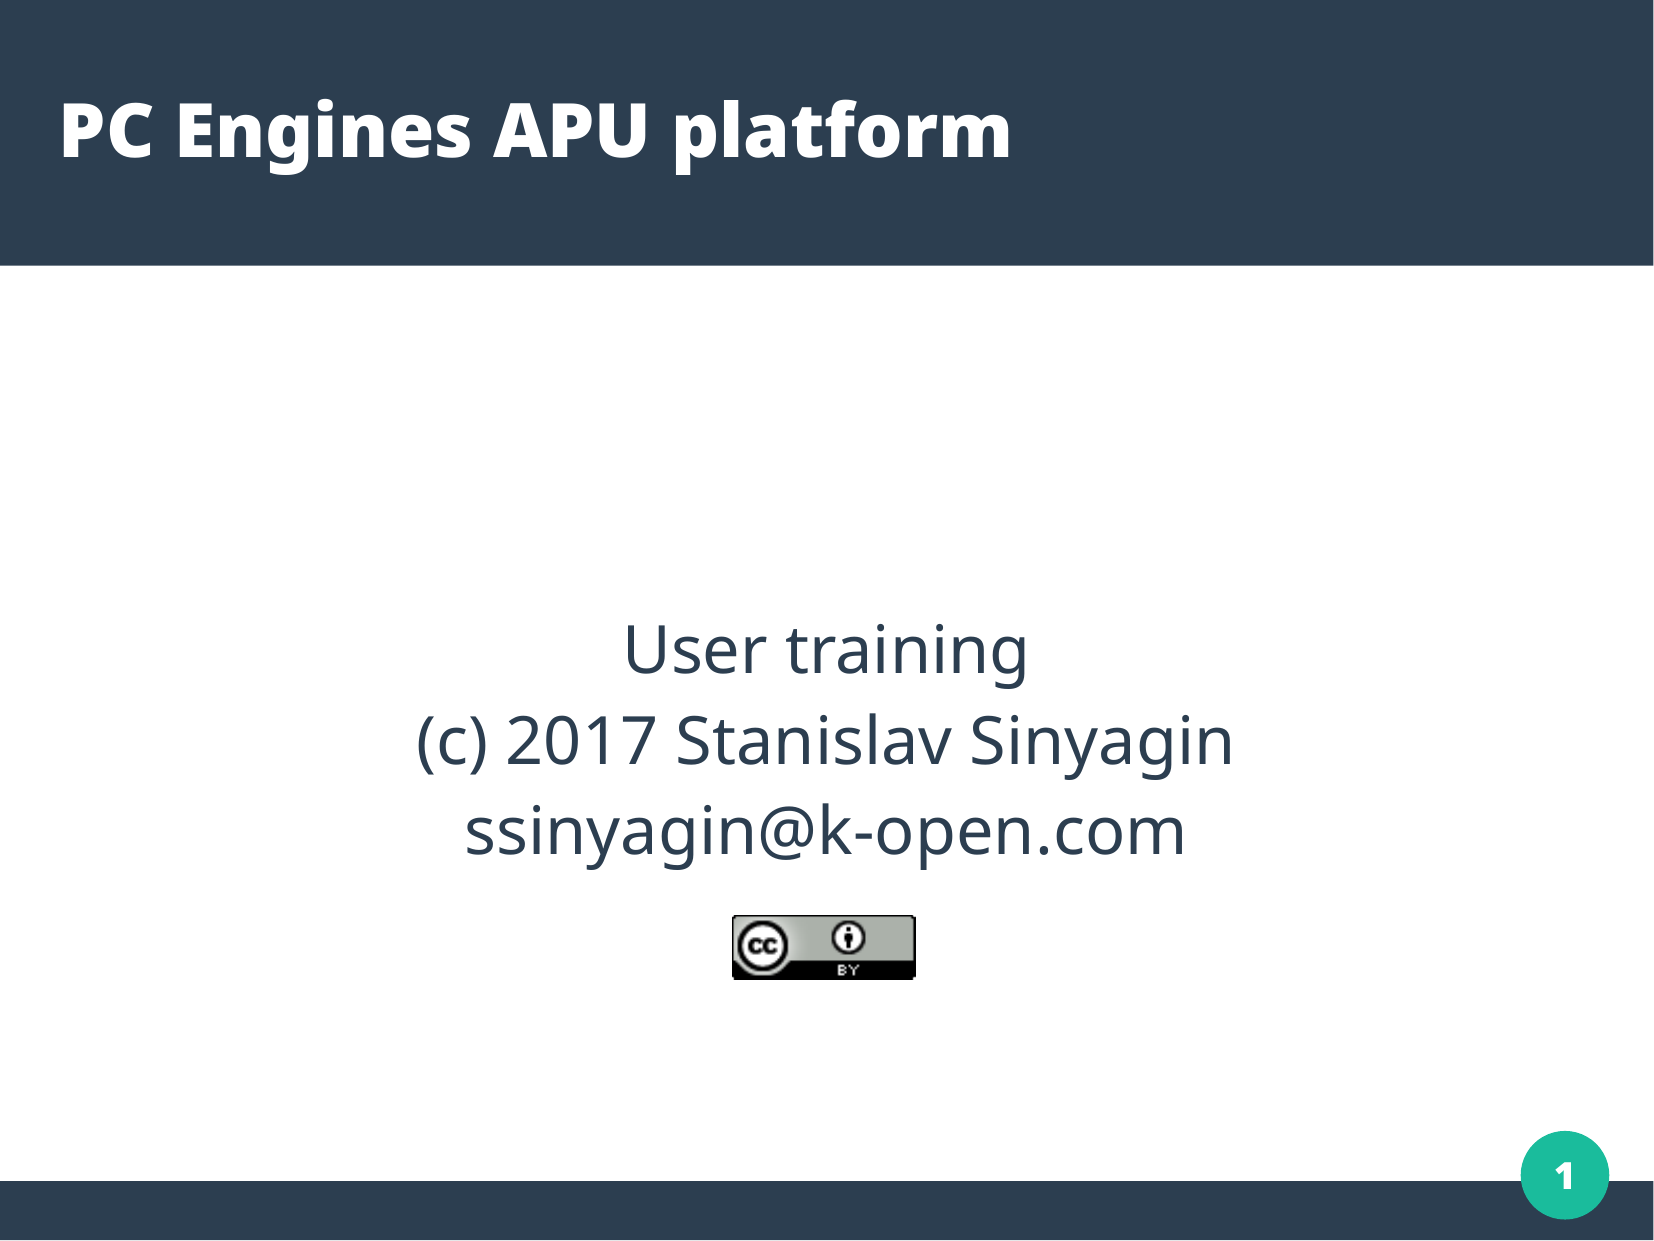

# PC Engines APU platform
User training
(c) 2017 Stanislav Sinyagin
ssinyagin@k-open.com
1